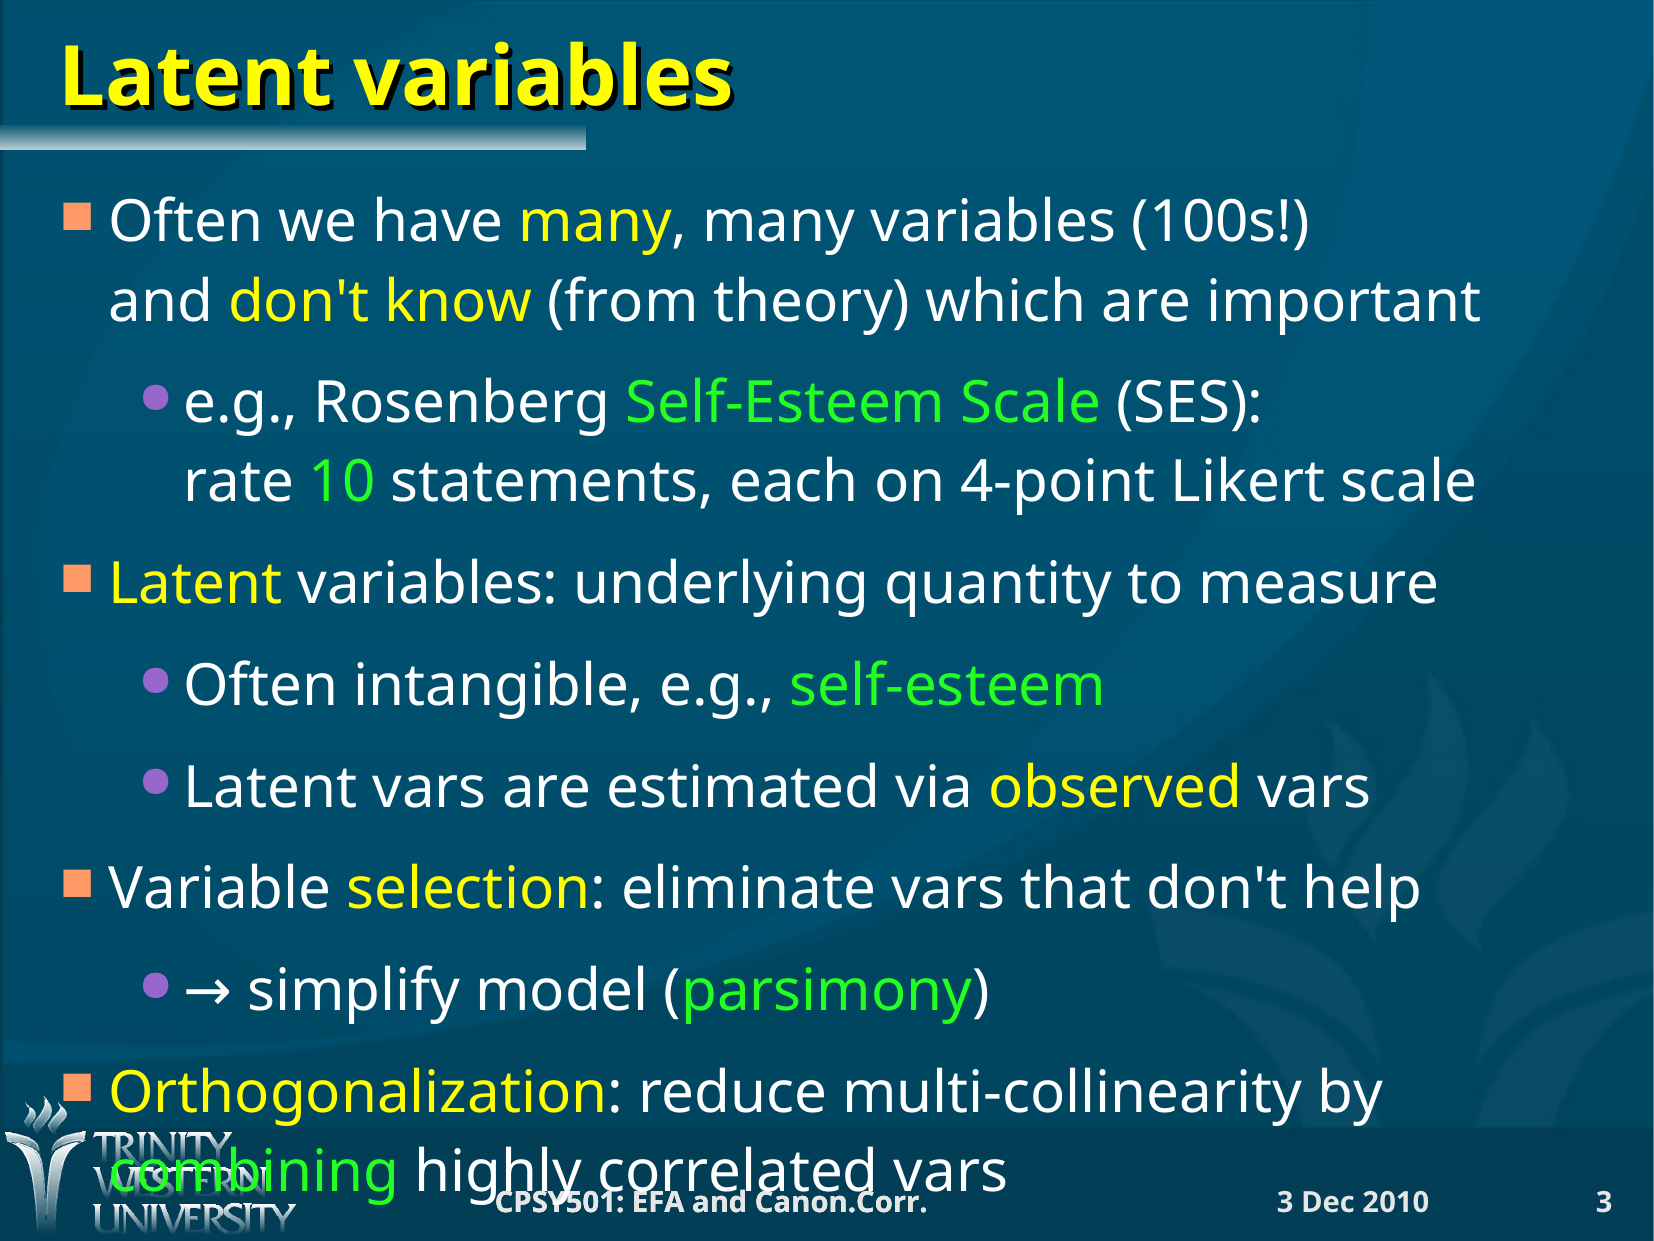

# Latent variables
Often we have many, many variables (100s!)
and don't know (from theory) which are important
e.g., Rosenberg Self-Esteem Scale (SES):
rate 10 statements, each on 4-point Likert scale
Latent variables: underlying quantity to measure
Often intangible, e.g., self-esteem
Latent vars are estimated via observed vars
Variable selection: eliminate vars that don't help
→ simplify model (parsimony)
Orthogonalization: reduce multi-collinearity by combining highly correlated vars
CPSY501: EFA and Canon.Corr.
3 Dec 2010
3